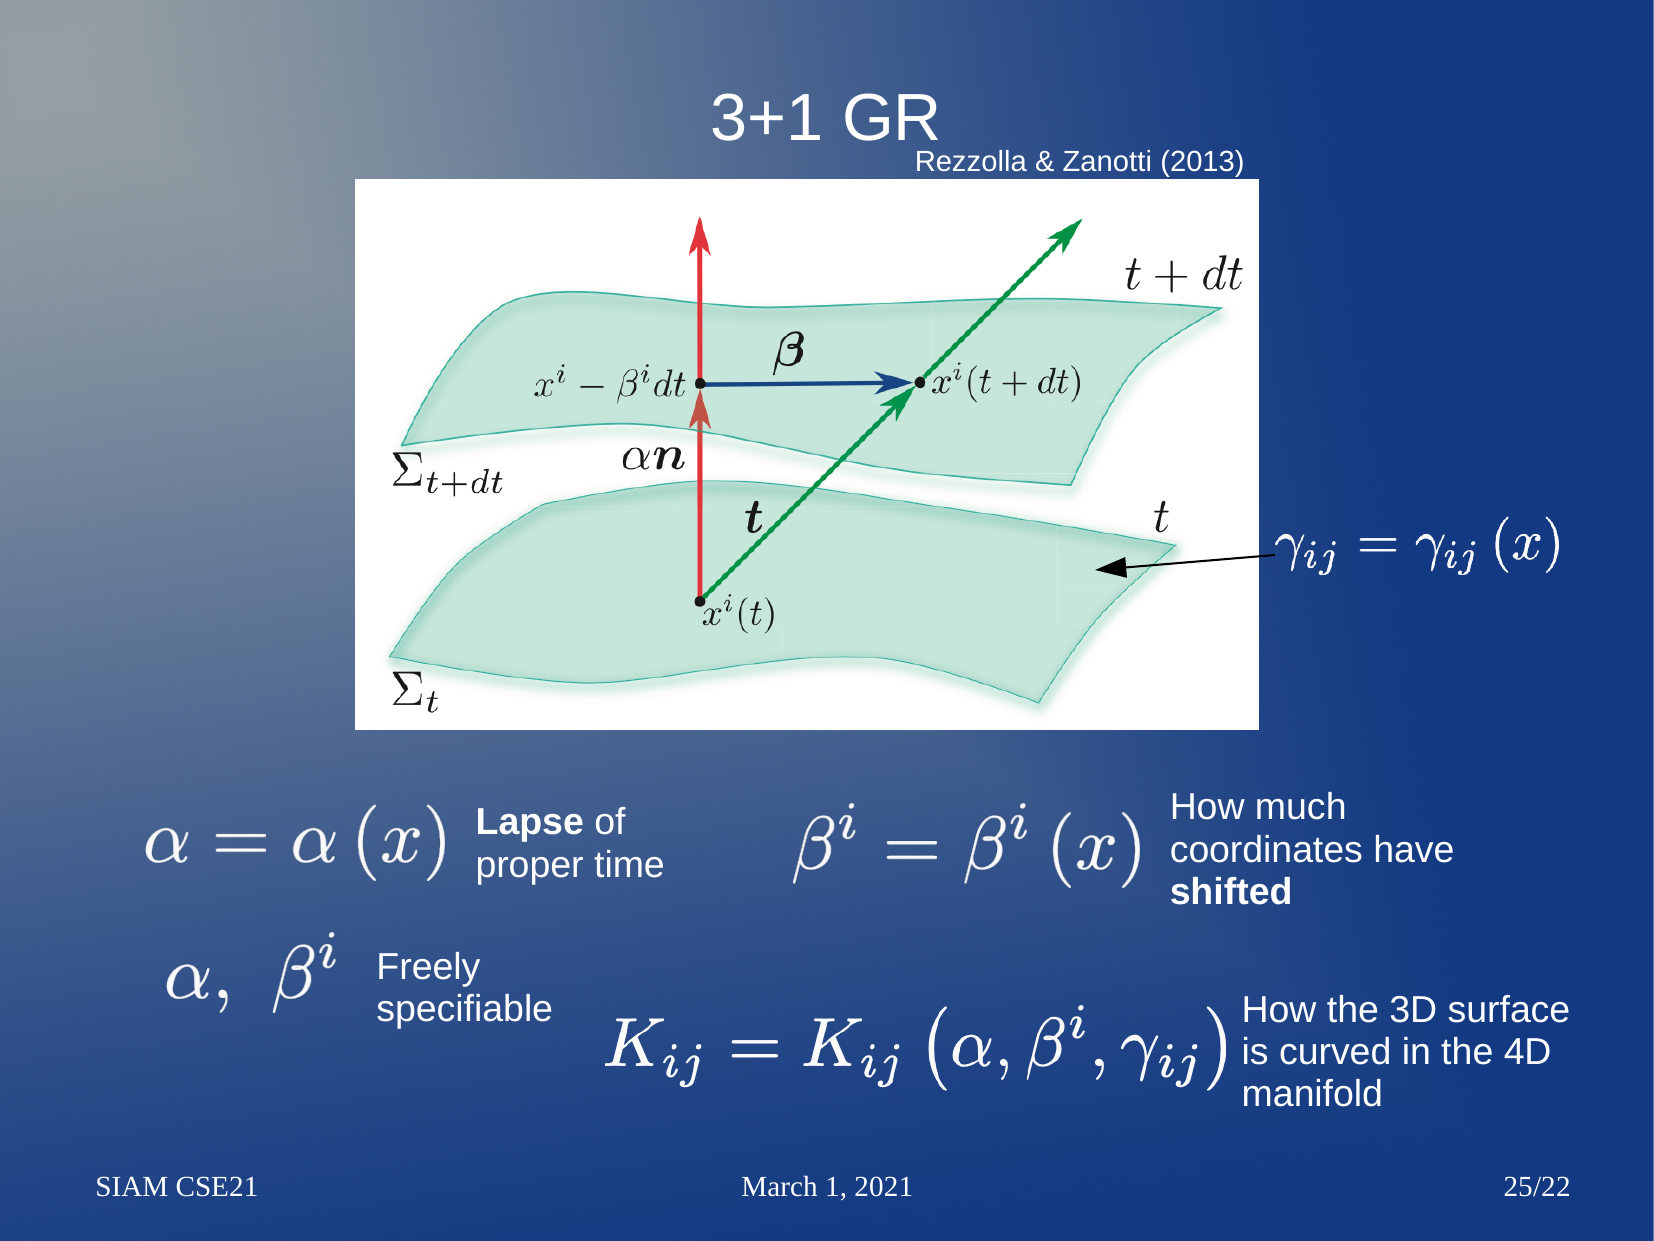

# 3+1 GR
Rezzolla & Zanotti (2013)
How much coordinates have shifted
Lapse of proper time
Freely specifiable
How the 3D surface is curved in the 4D manifold
25